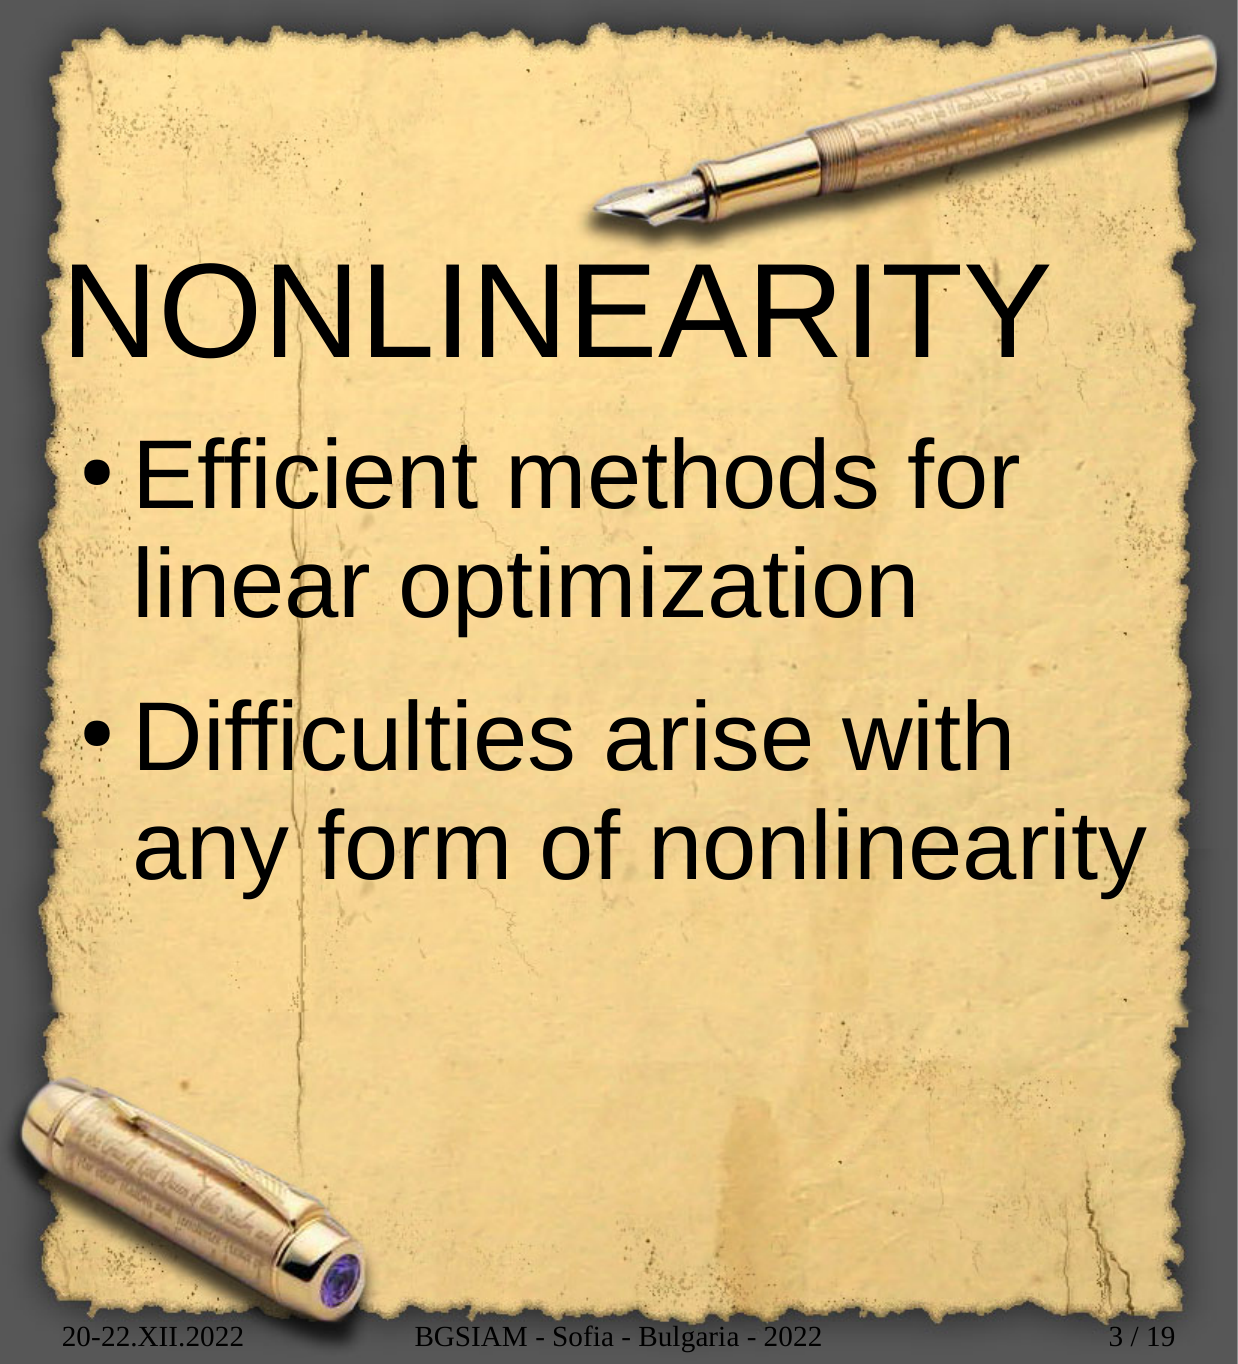

# NonLinearity
Efficient methods for linear optimization
Difficulties arise with any form of nonlinearity
20-22.XII.2022
BGSIAM - Sofia - Bulgaria - 2022
3